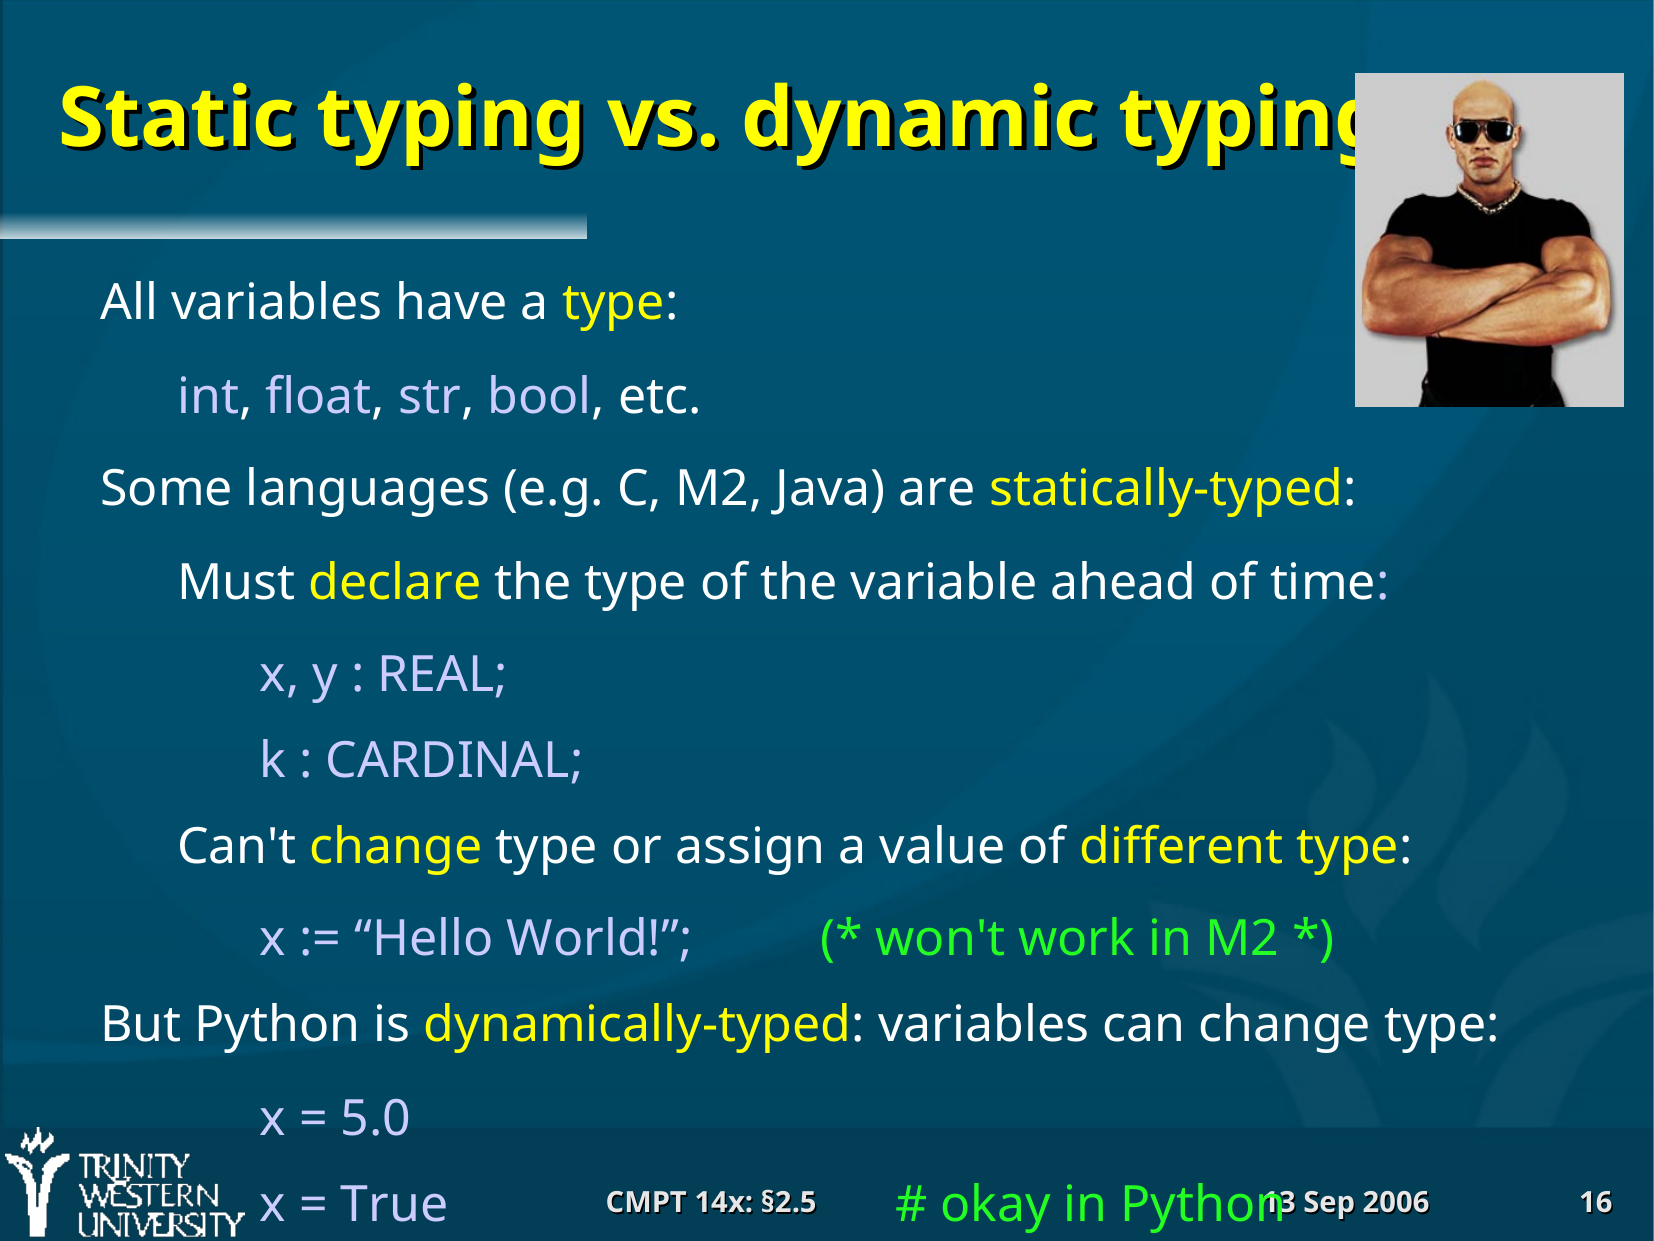

# Static typing vs. dynamic typing
All variables have a type:
int, float, str, bool, etc.
Some languages (e.g. C, M2, Java) are statically-typed:
Must declare the type of the variable ahead of time:
x, y : REAL;
k : CARDINAL;
Can't change type or assign a value of different type:
x := “Hello World!”;		(* won't work in M2 *)
But Python is dynamically-typed: variables can change type:
x = 5.0
x = True						# okay in Python
CMPT 14x: §2.5
13 Sep 2006
16